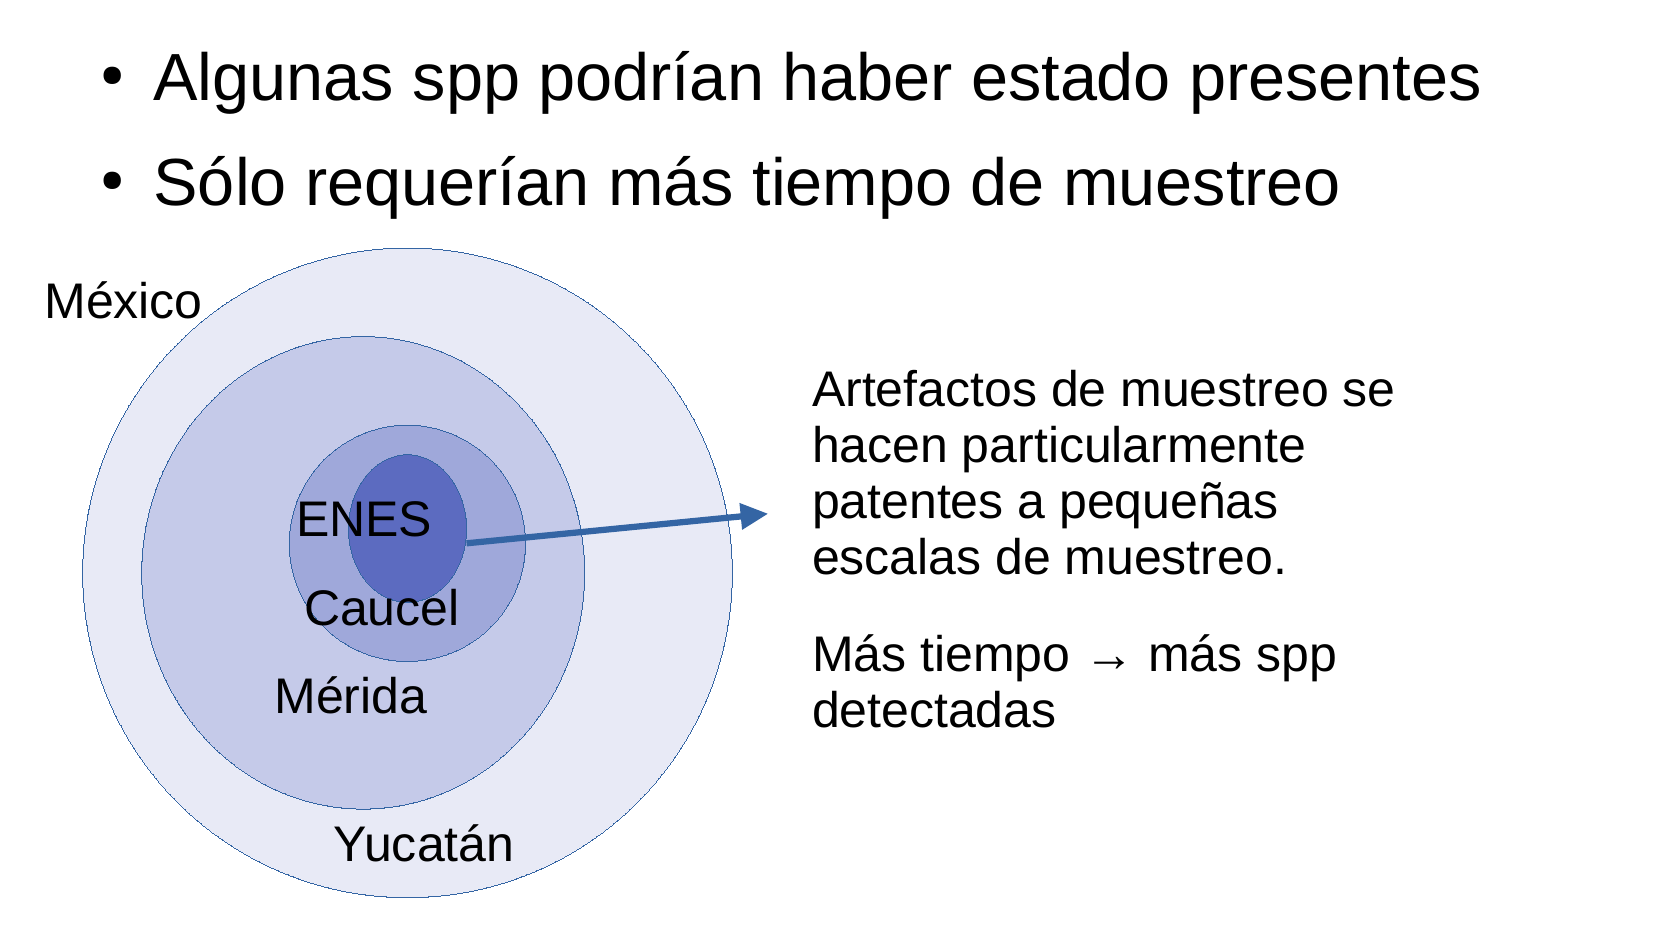

# Algunas spp podrían haber estado presentes
Sólo requerían más tiempo de muestreo
México
Artefactos de muestreo se hacen particularmente patentes a pequeñas escalas de muestreo.
Más tiempo → más spp detectadas
ENES
Caucel
Mérida
Yucatán